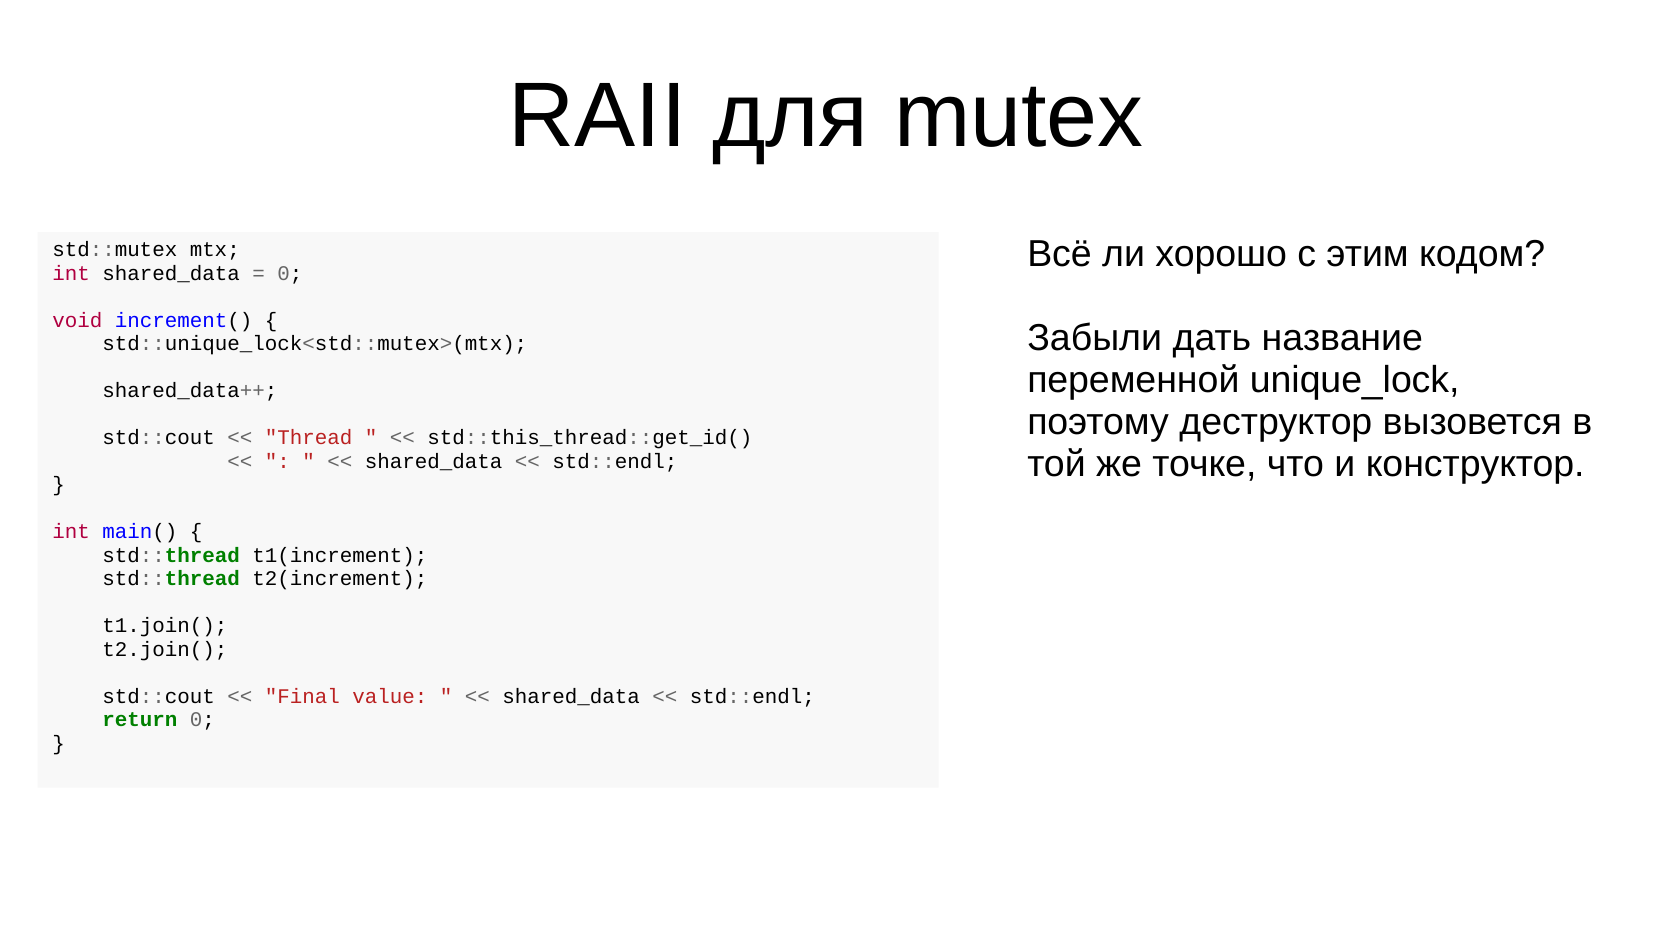

# RAII для mutex
Всё ли хорошо с этим кодом?
Забыли дать название переменной unique_lock, поэтому деструктор вызовется в той же точке, что и конструктор.
std::mutex mtx;
int shared_data = 0;
void increment() {
 std::unique_lock<std::mutex>(mtx);
 shared_data++;
 std::cout << "Thread " << std::this_thread::get_id()
 << ": " << shared_data << std::endl;
}
int main() {
 std::thread t1(increment);
 std::thread t2(increment);
 t1.join();
 t2.join();
 std::cout << "Final value: " << shared_data << std::endl;
 return 0;
}